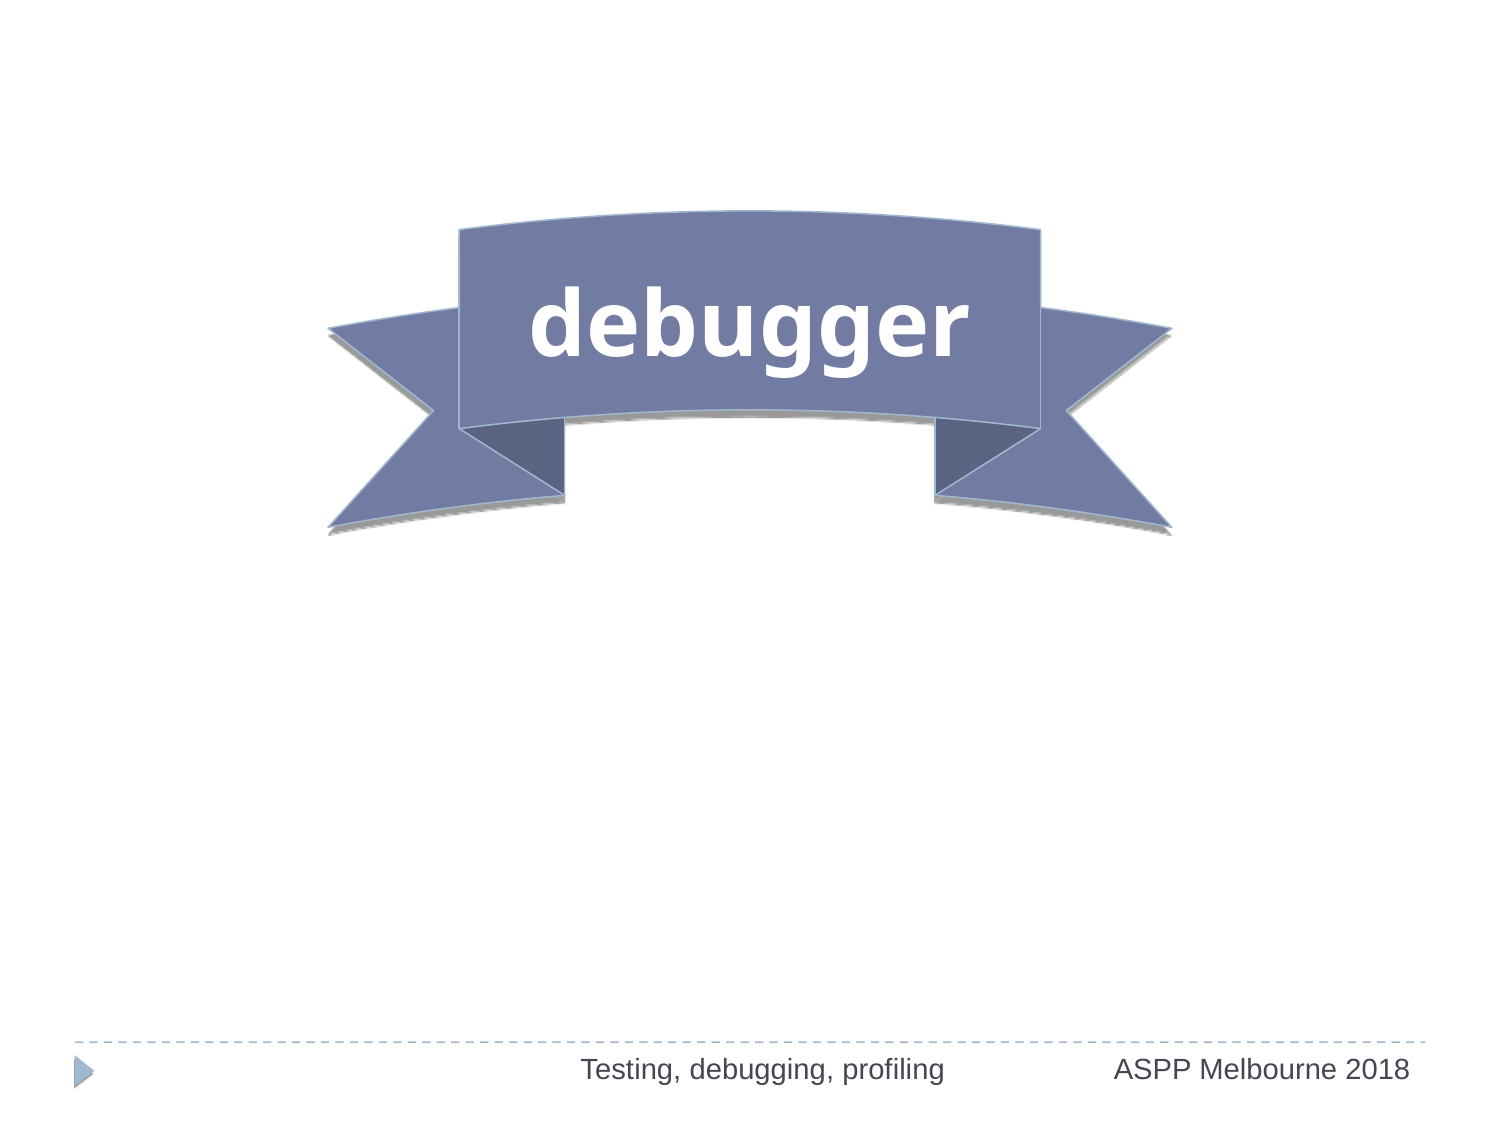

debugger
Testing, debugging, profiling
ASPP Melbourne 2018